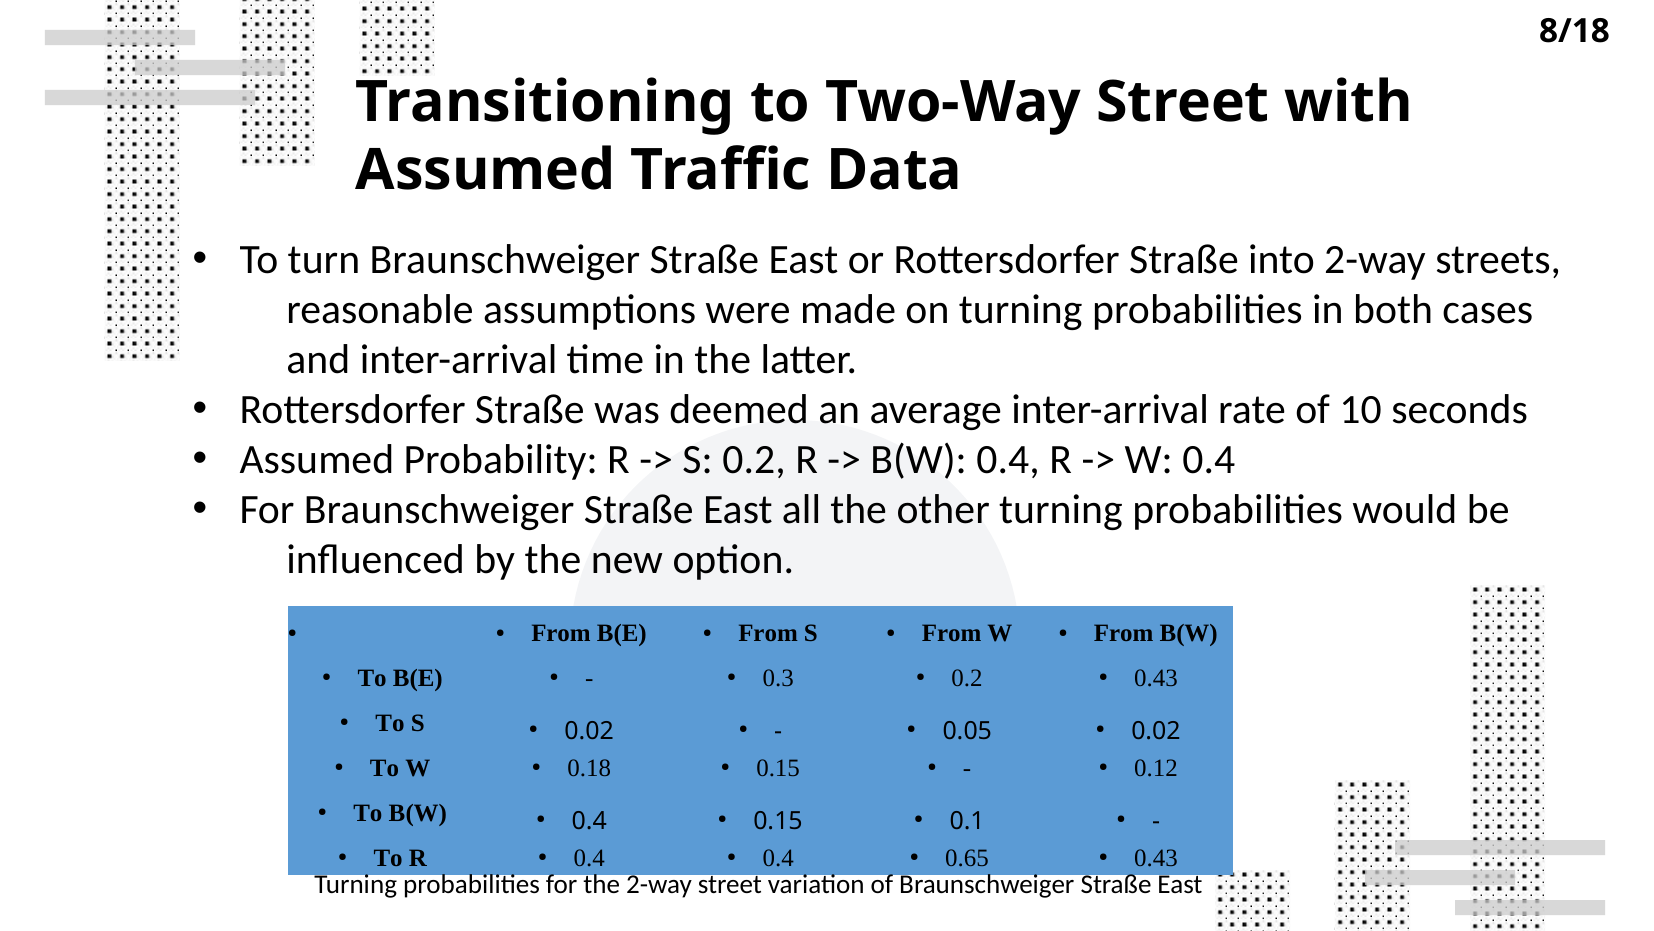

8/18
Transitioning to Two-Way Street with Assumed Traffic Data
To turn Braunschweiger Straße East or Rottersdorfer Straße into 2-way streets, reasonable assumptions were made on turning probabilities in both cases and inter-arrival time in the latter.
Rottersdorfer Straße was deemed an average inter-arrival rate of 10 seconds
Assumed Probability: R -> S: 0.2, R -> B(W): 0.4, R -> W: 0.4
For Braunschweiger Straße East all the other turning probabilities would be influenced by the new option.
| | From B(E) | From S | From W | From B(W) |
| --- | --- | --- | --- | --- |
| To B(E) | - | 0.3 | 0.2 | 0.43 |
| To S | 0.02 | - | 0.05 | 0.02 |
| To W | 0.18 | 0.15 | - | 0.12 |
| To B(W) | 0.4 | 0.15 | 0.1 | - |
| To R | 0.4 | 0.4 | 0.65 | 0.43 |
Turning probabilities for the 2-way street variation of Braunschweiger Straße East